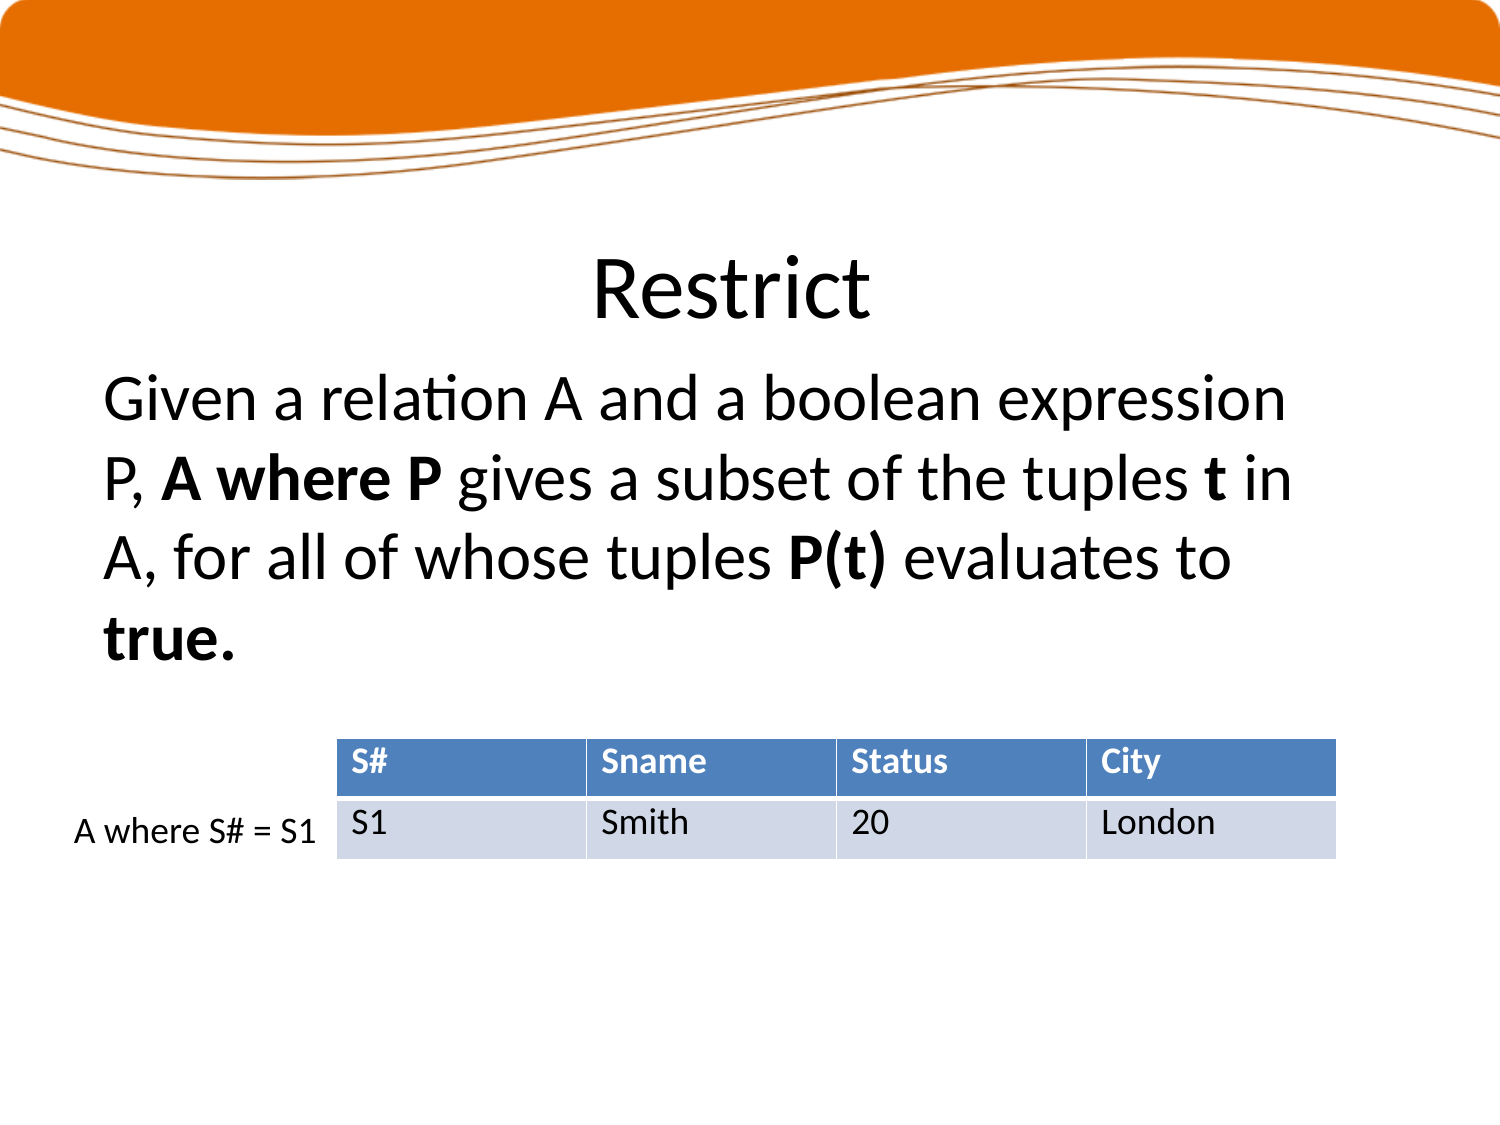

Restrict
Given a relation A and a boolean expression P, A where P gives a subset of the tuples t in A, for all of whose tuples P(t) evaluates to true.
| S# | Sname | Status | City |
| --- | --- | --- | --- |
| S1 | Smith | 20 | London |
A where S# = S1